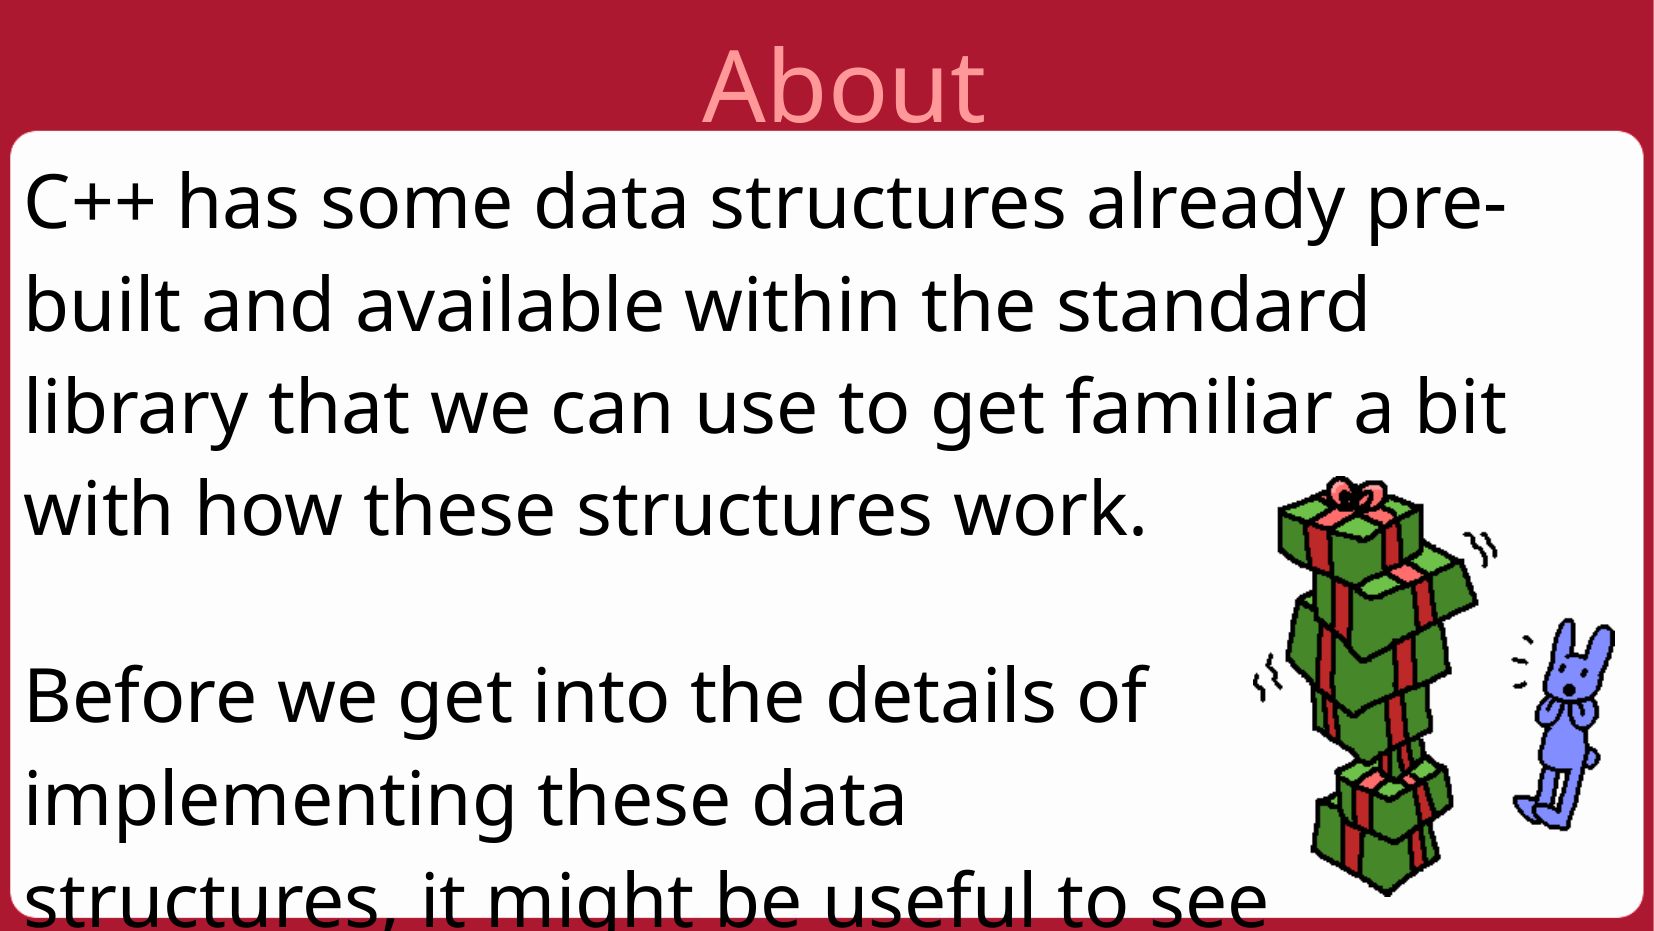

# About
C++ has some data structures already pre-built and available within the standard library that we can use to get familiar a bit with how these structures work.
Before we get into the details of
implementing these data
structures, it might be useful to see
how they can actually be used first…